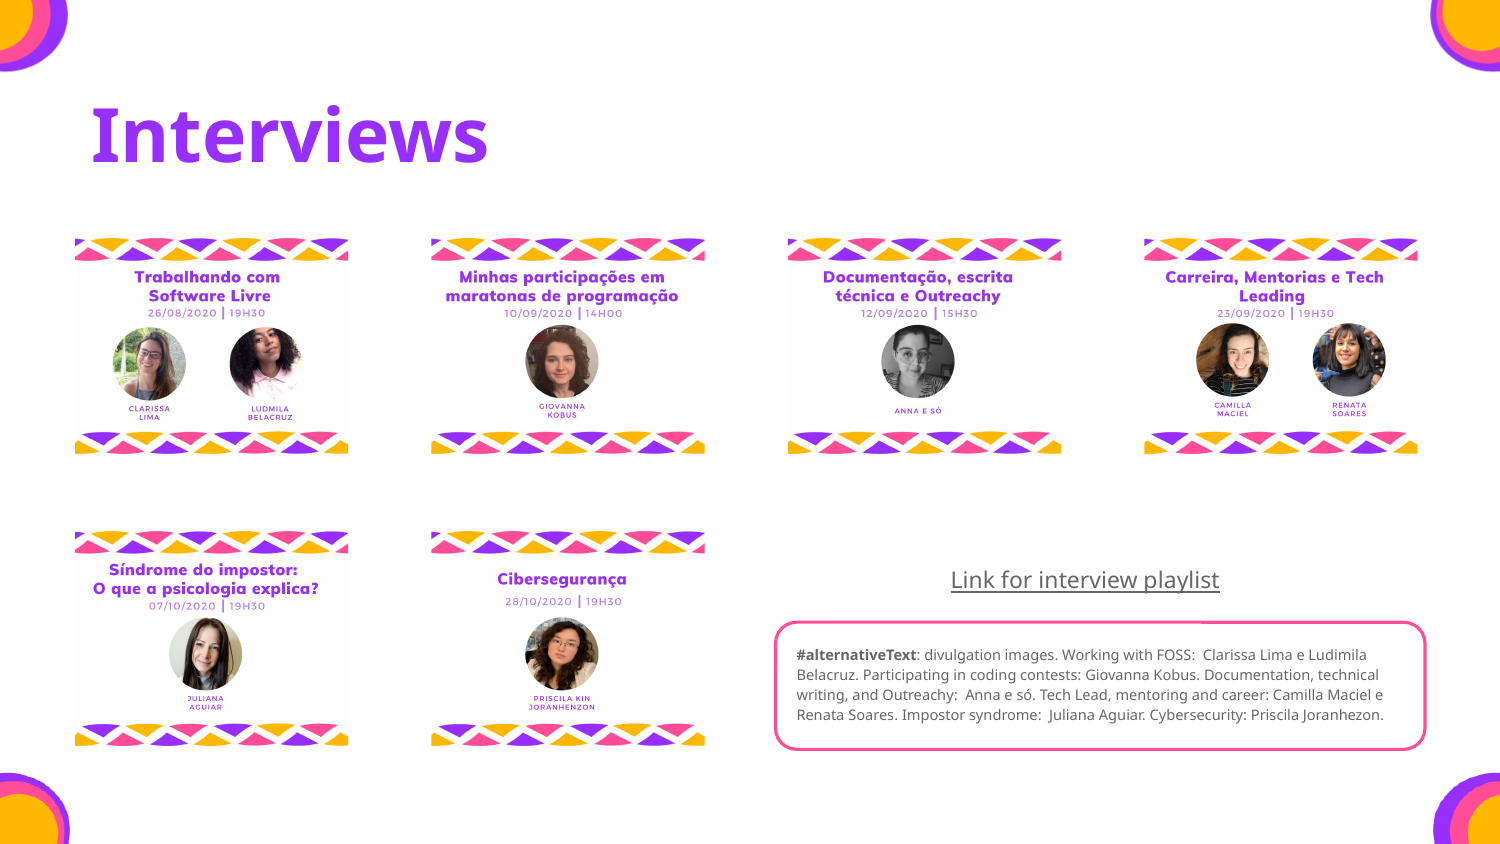

# Interviews
Link for interview playlist
#alternativeText: divulgation images. Working with FOSS: Clarissa Lima e Ludimila Belacruz. Participating in coding contests: Giovanna Kobus. Documentation, technical writing, and Outreachy: Anna e só. Tech Lead, mentoring and career: Camilla Maciel e Renata Soares. Impostor syndrome: Juliana Aguiar. Cybersecurity: Priscila Joranhezon.